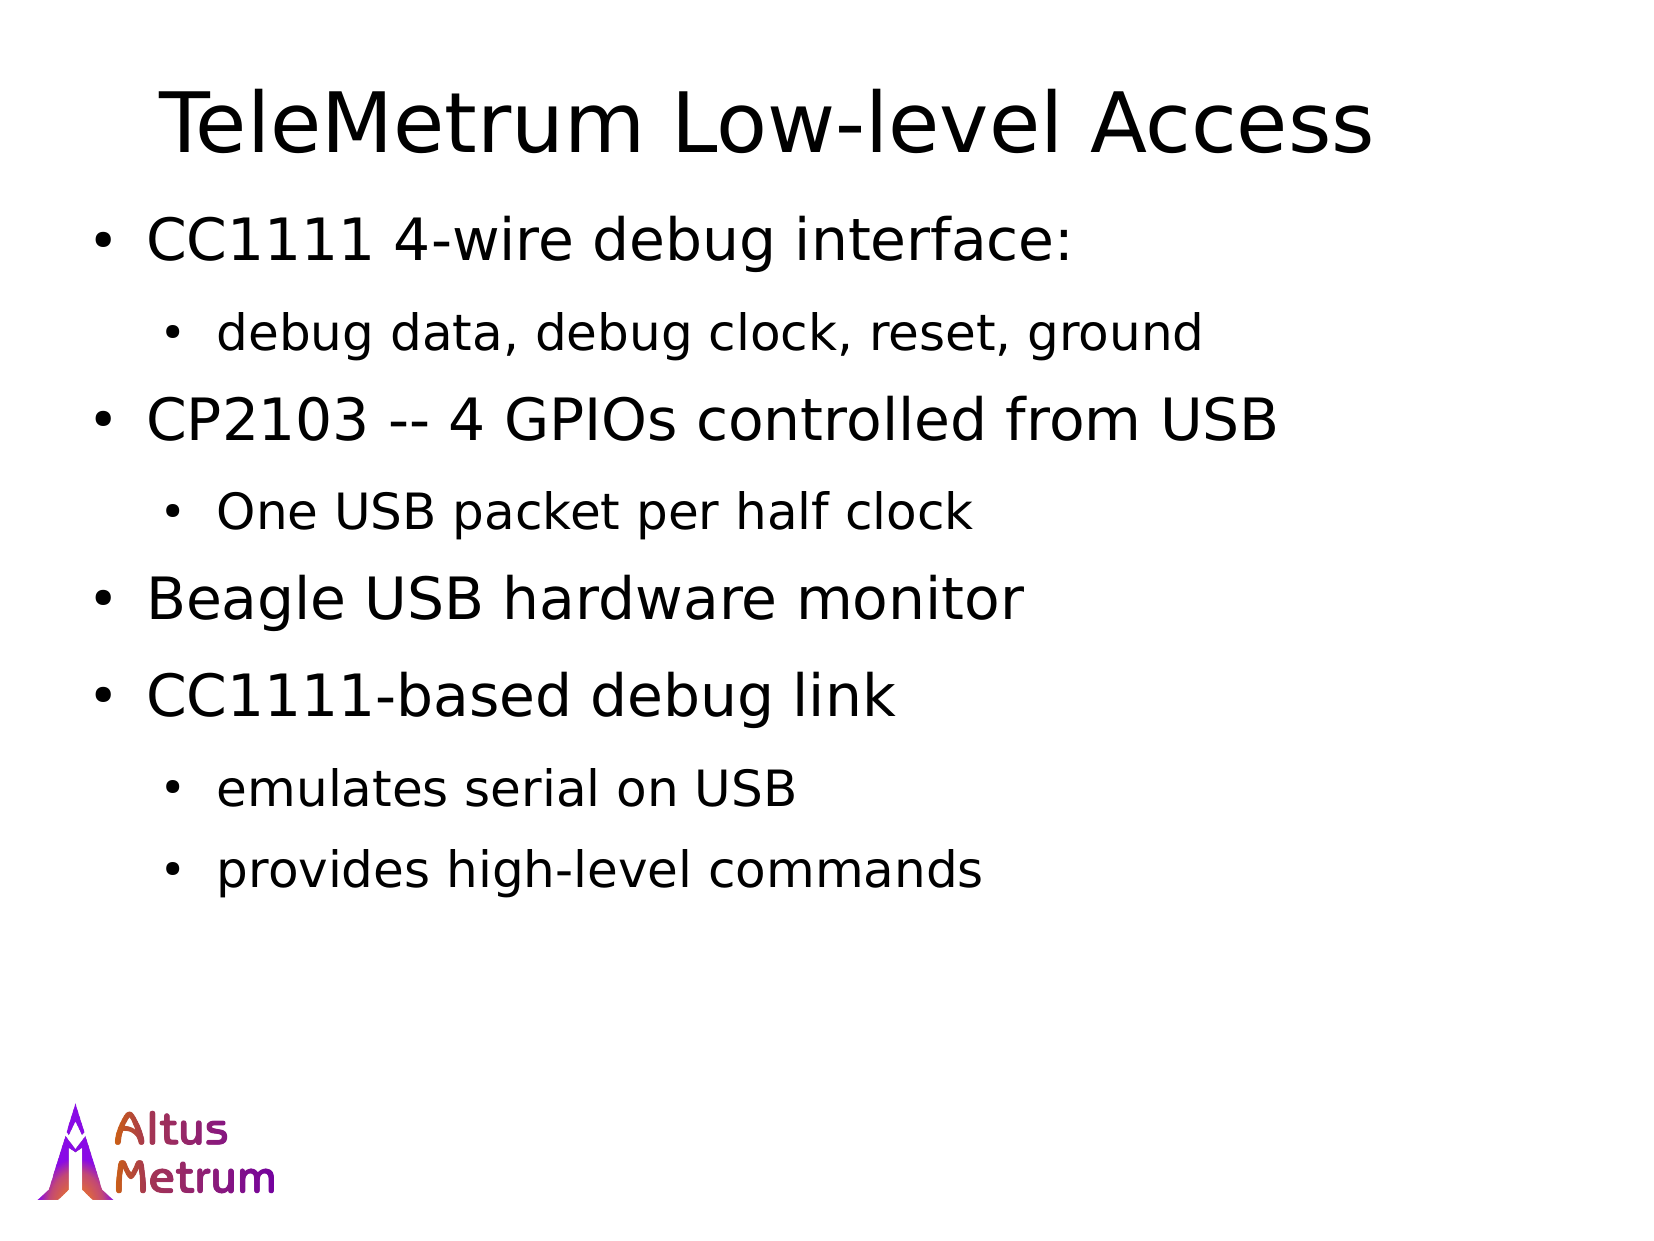

# TeleMetrum Low-level Access
CC1111 4-wire debug interface:
debug data, debug clock, reset, ground
CP2103 -- 4 GPIOs controlled from USB
One USB packet per half clock
Beagle USB hardware monitor
CC1111-based debug link
emulates serial on USB
provides high-level commands